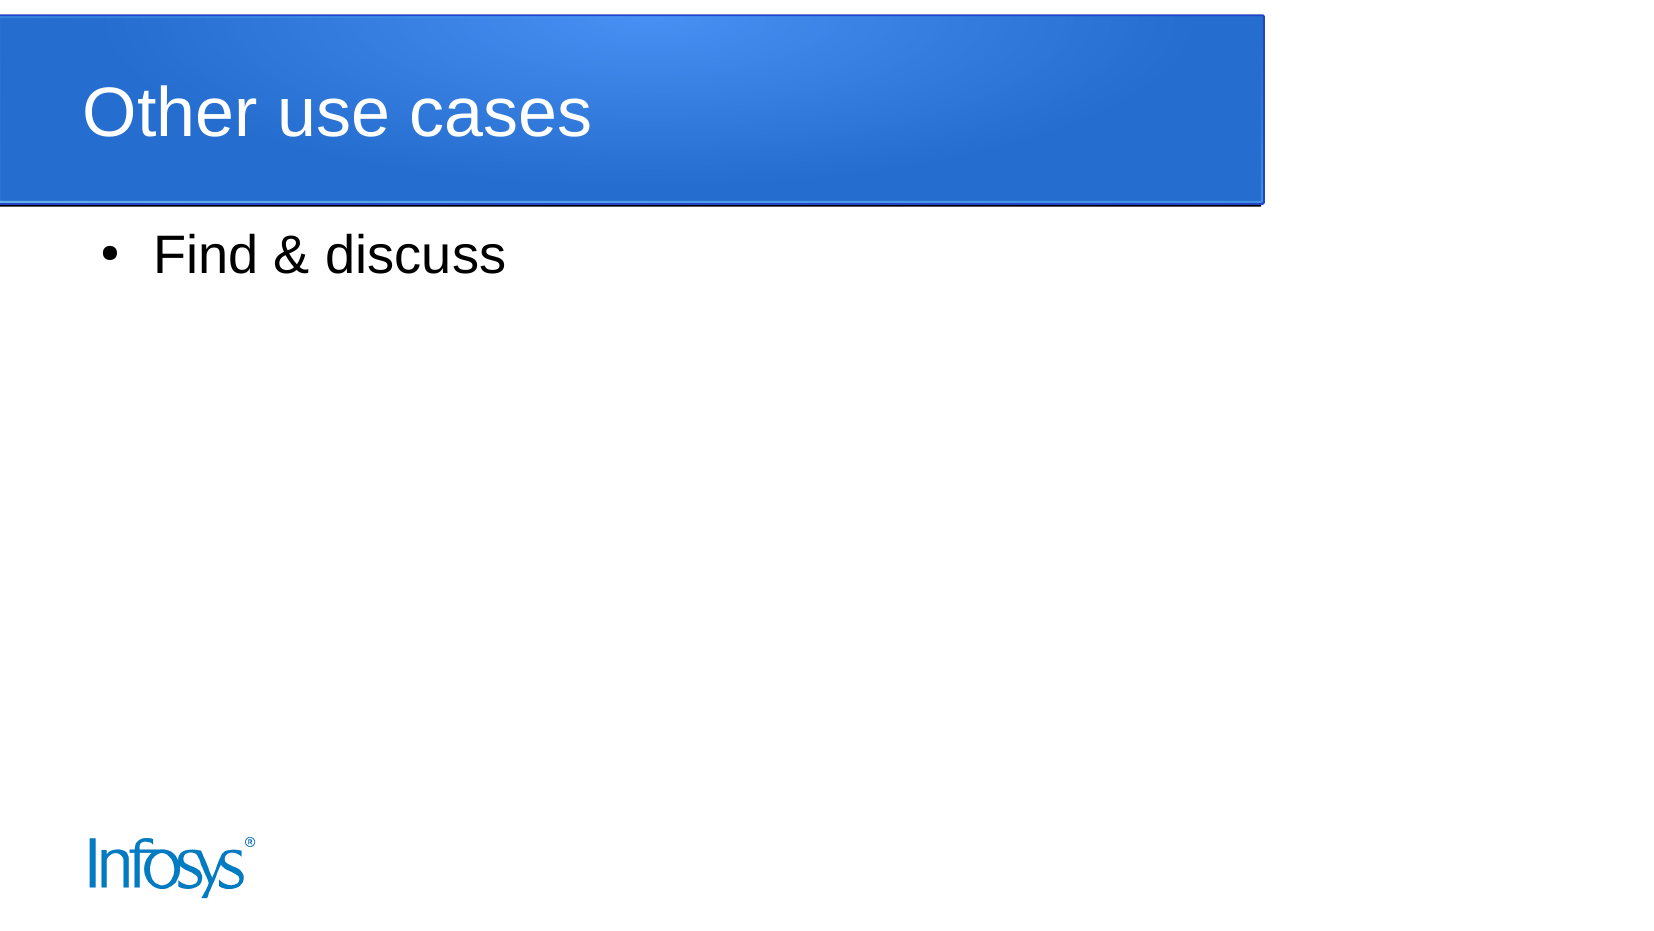

# Other use cases
Find & discuss